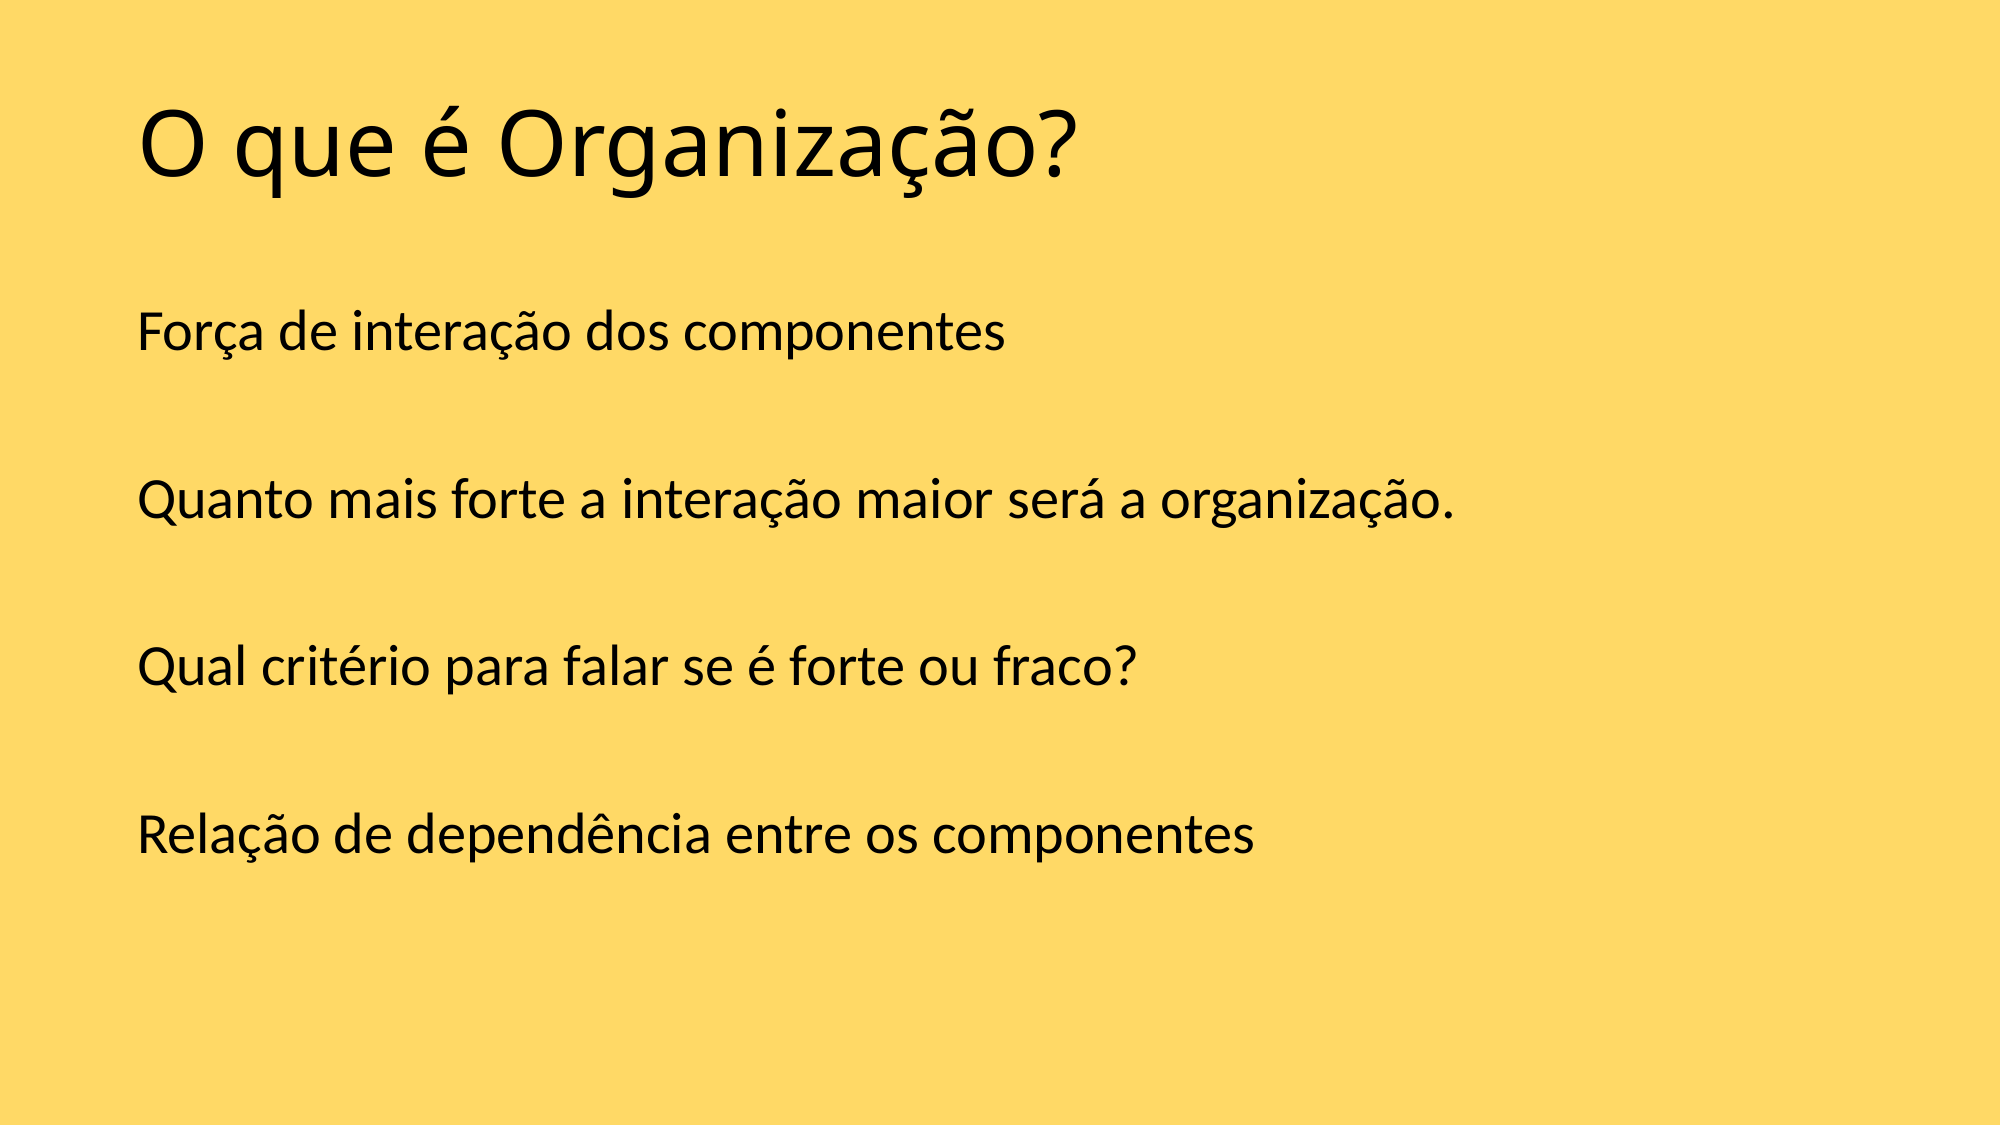

# O que é Organização?
Força de interação dos componentes
Quanto mais forte a interação maior será a organização.
Qual critério para falar se é forte ou fraco?
Relação de dependência entre os componentes